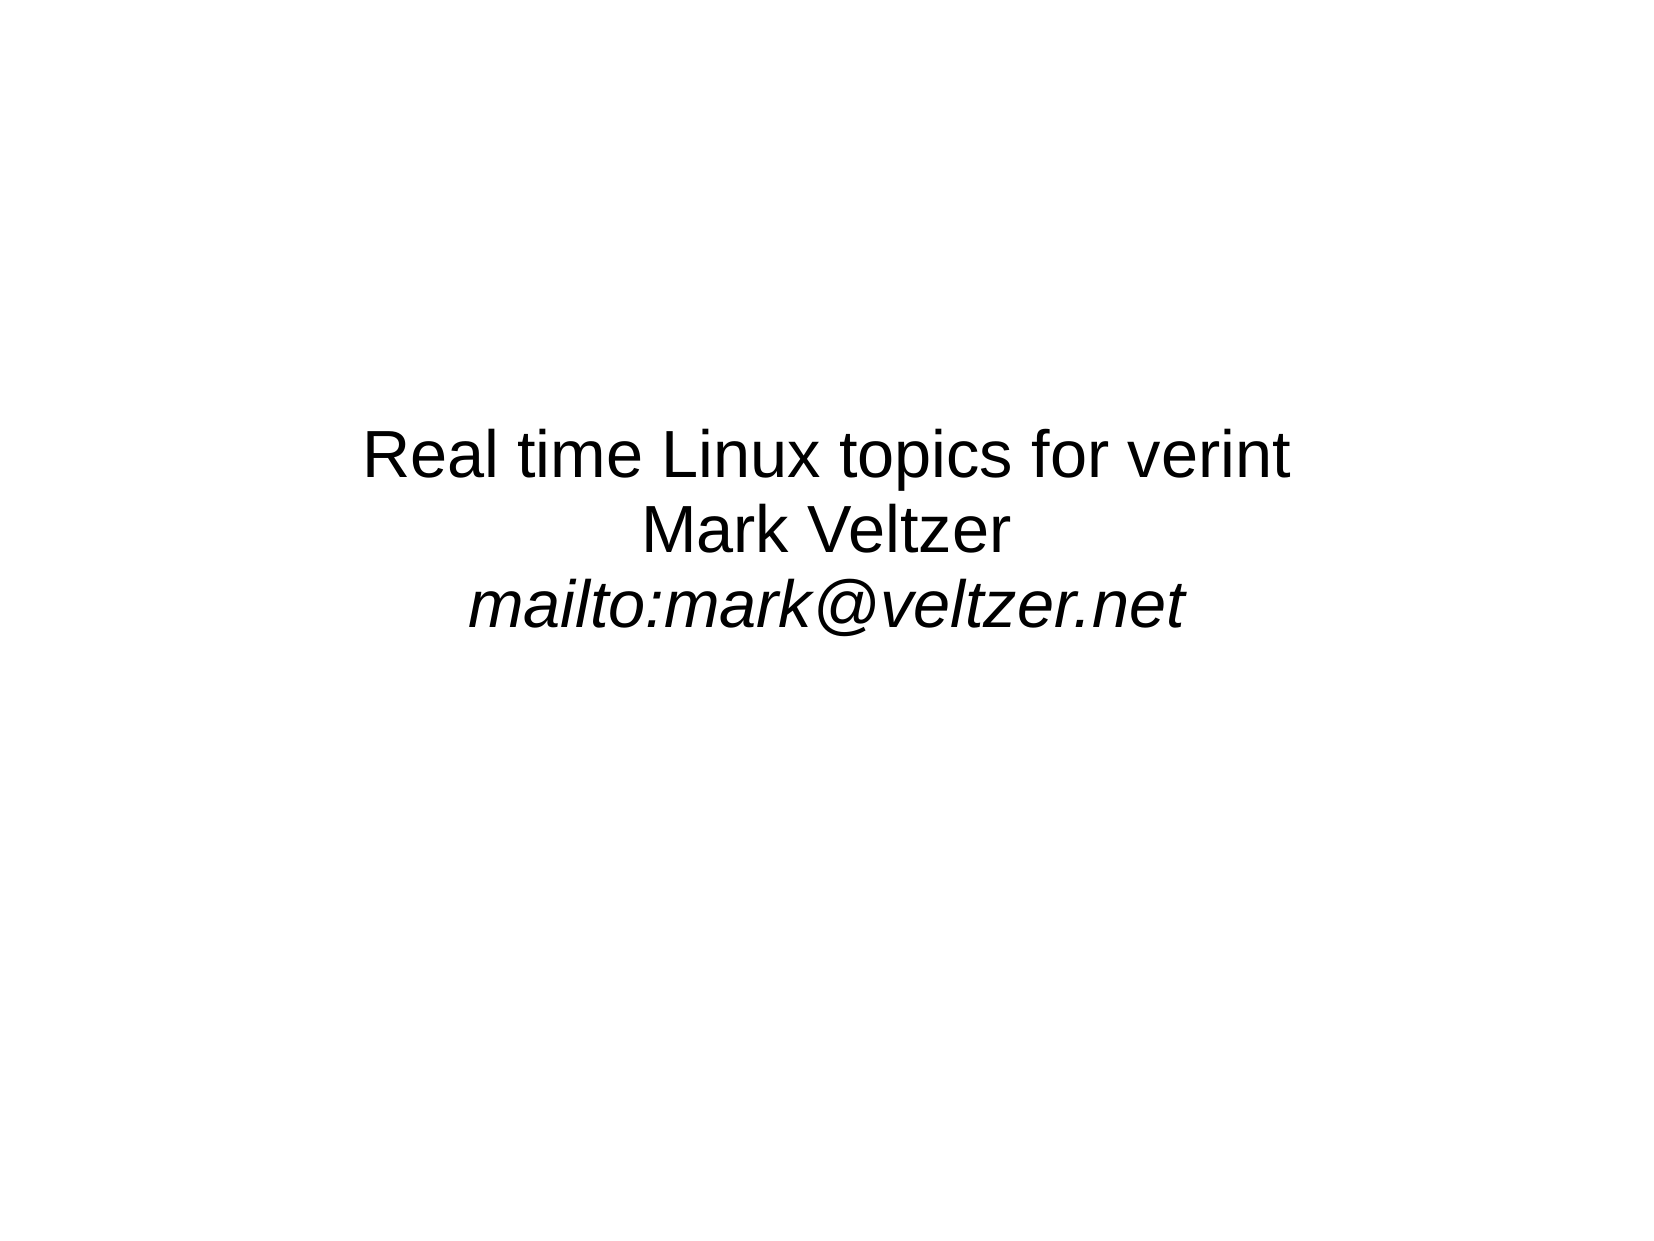

# Real time Linux topics for verint
Mark Veltzer
mailto:mark@veltzer.net